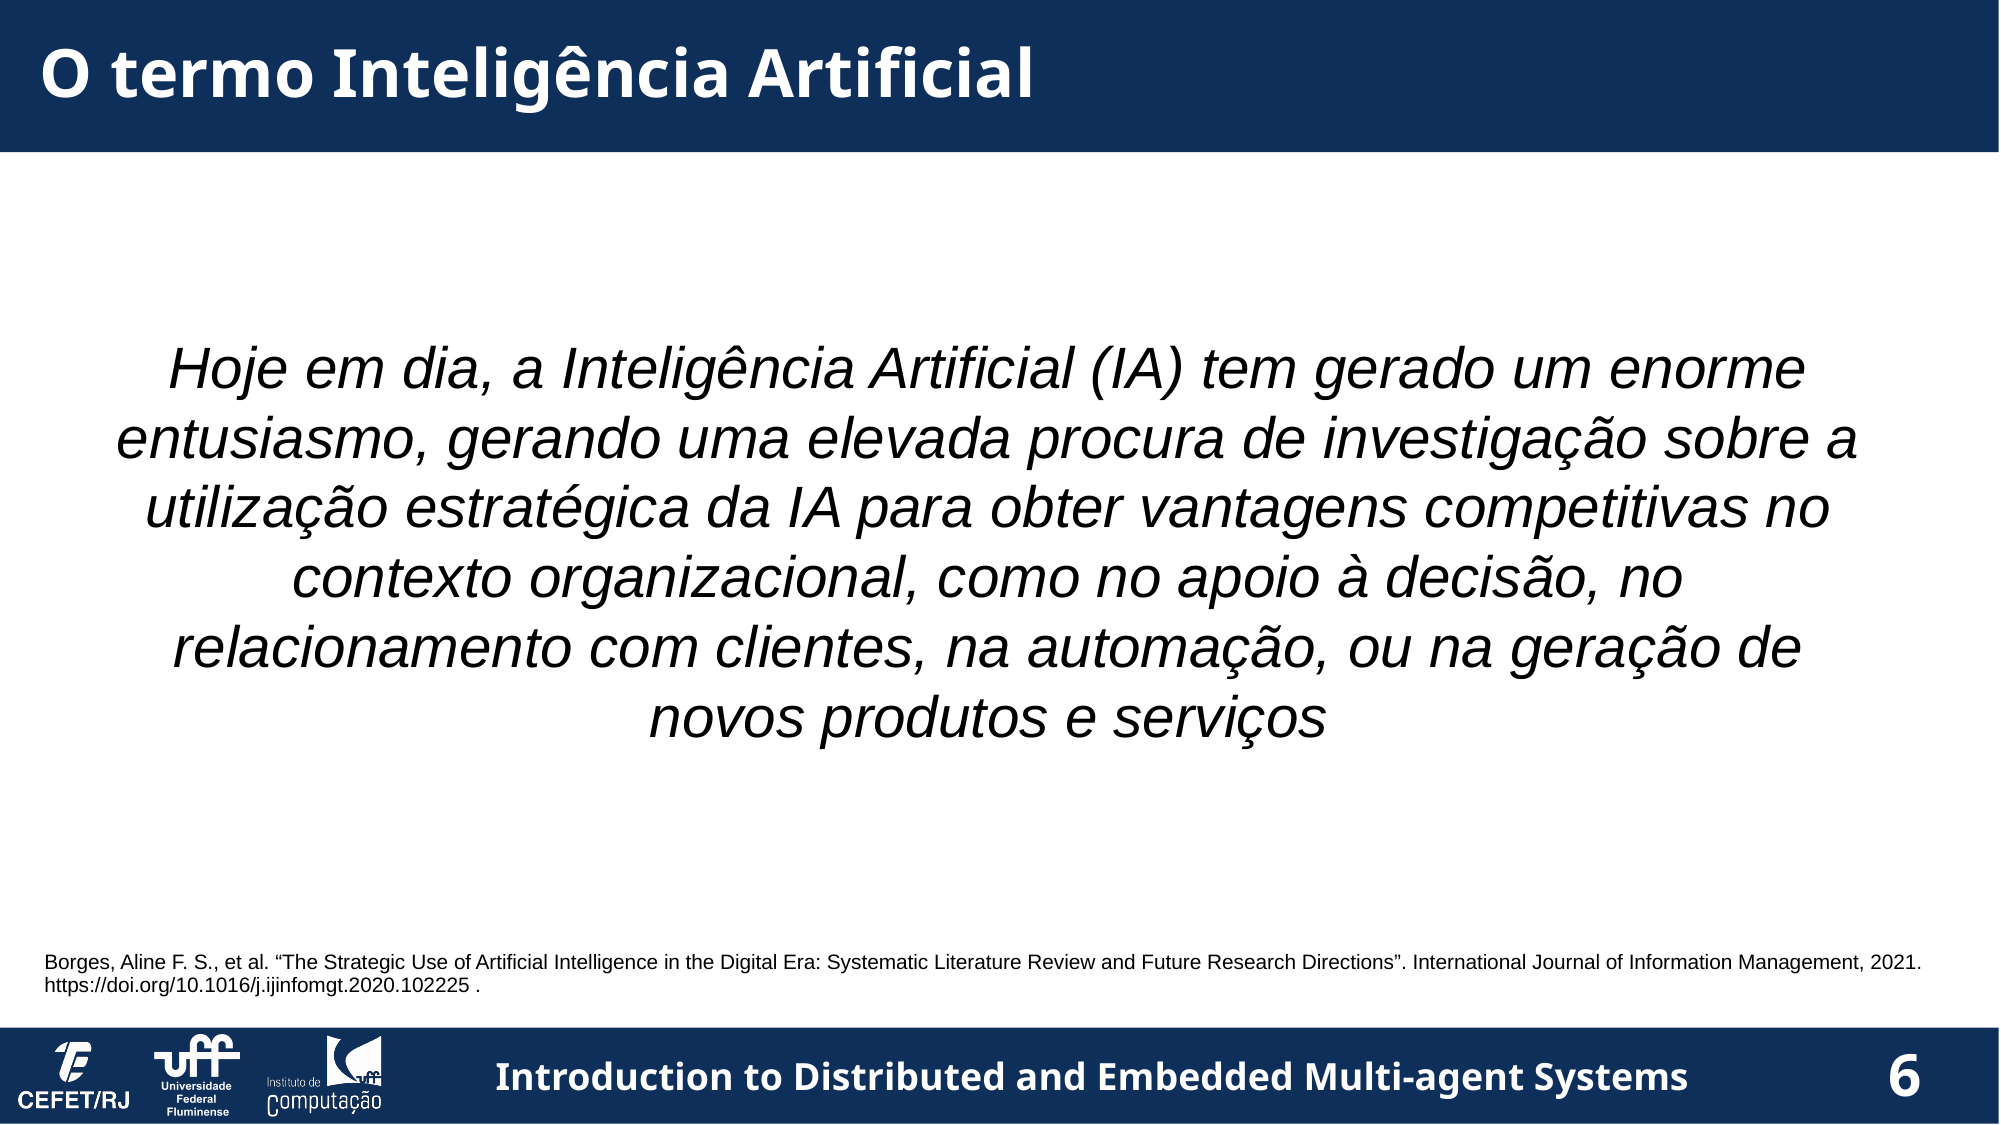

O termo Inteligência Artificial
Hoje em dia, a Inteligência Artificial (IA) tem gerado um enorme entusiasmo, gerando uma elevada procura de investigação sobre a utilização estratégica da IA para obter vantagens competitivas no contexto organizacional, como no apoio à decisão, no relacionamento com clientes, na automação, ou na geração de novos produtos e serviços
Borges, Aline F. S., et al. “The Strategic Use of Artificial Intelligence in the Digital Era: Systematic Literature Review and Future Research Directions”. International Journal of Information Management, 2021. https://doi.org/10.1016/j.ijinfomgt.2020.102225 .